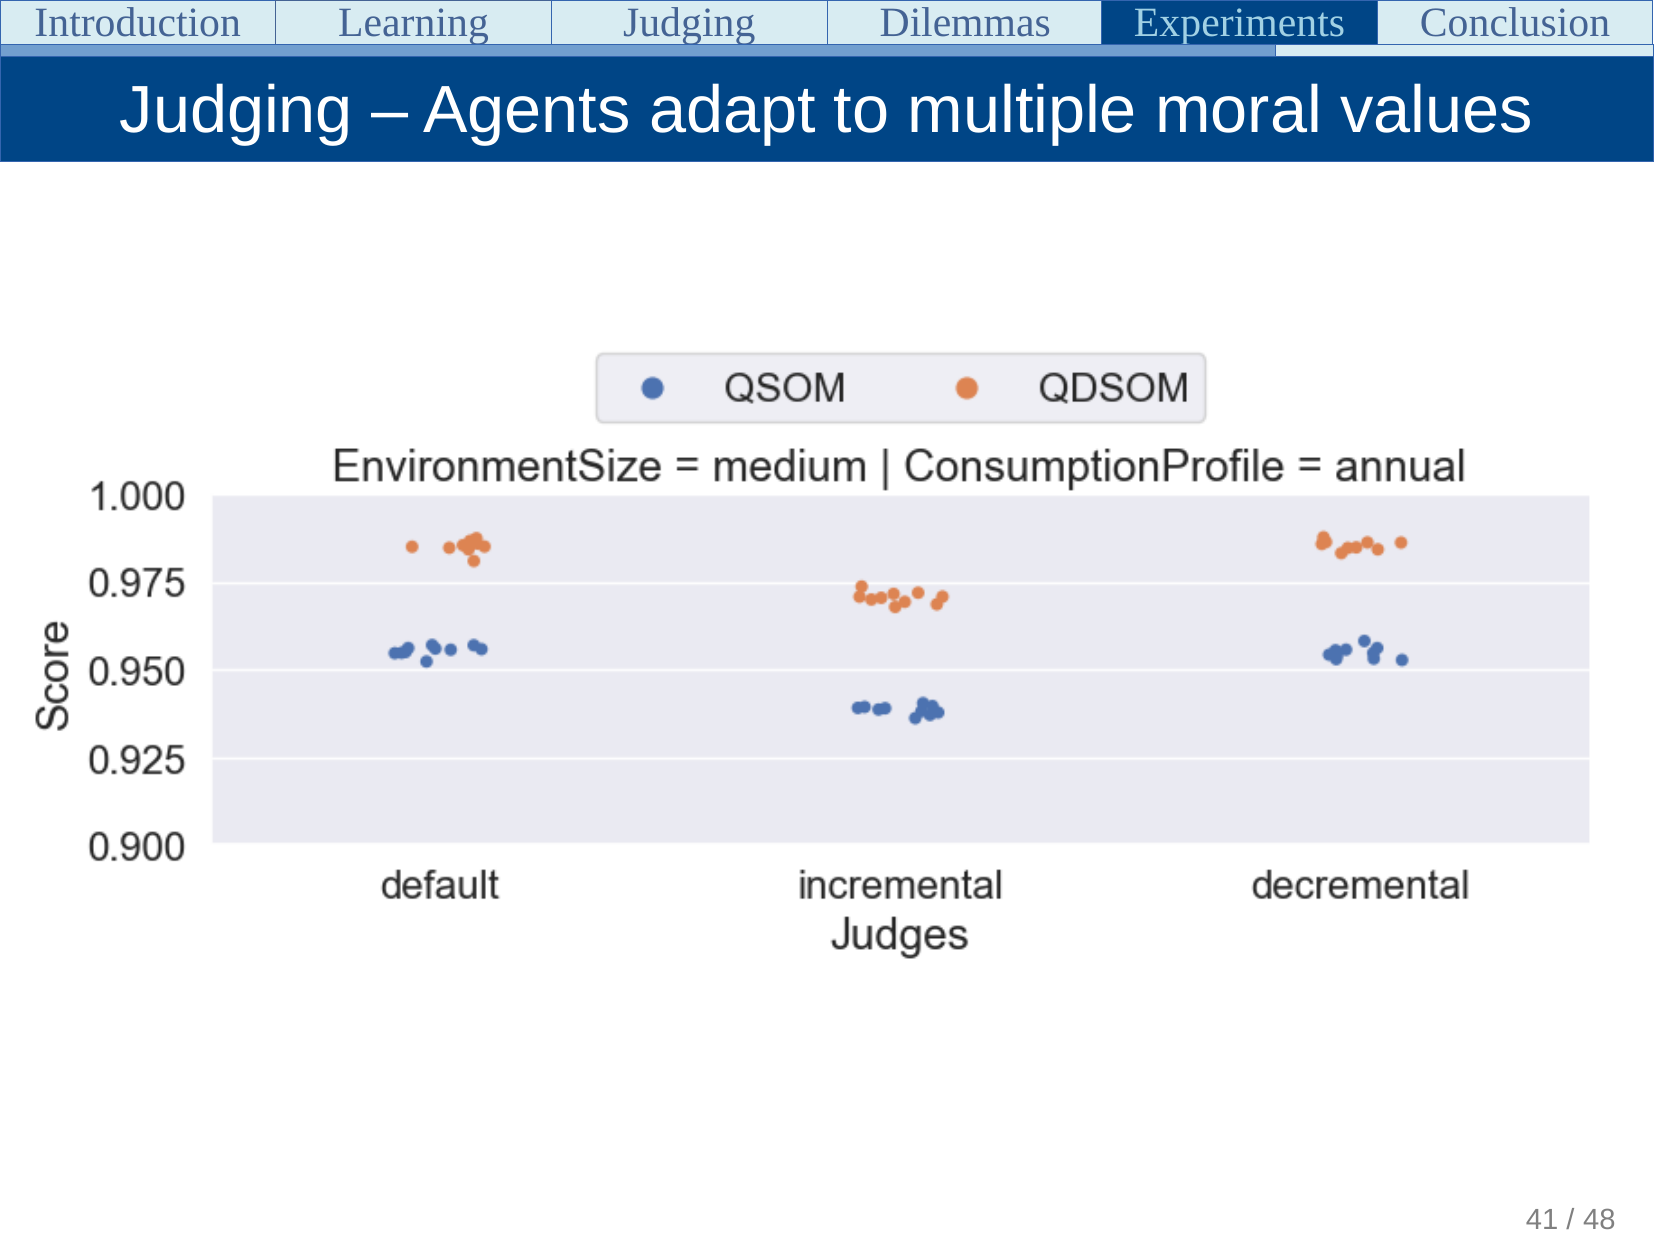

# Judging – Agents adapt to multiple moral values